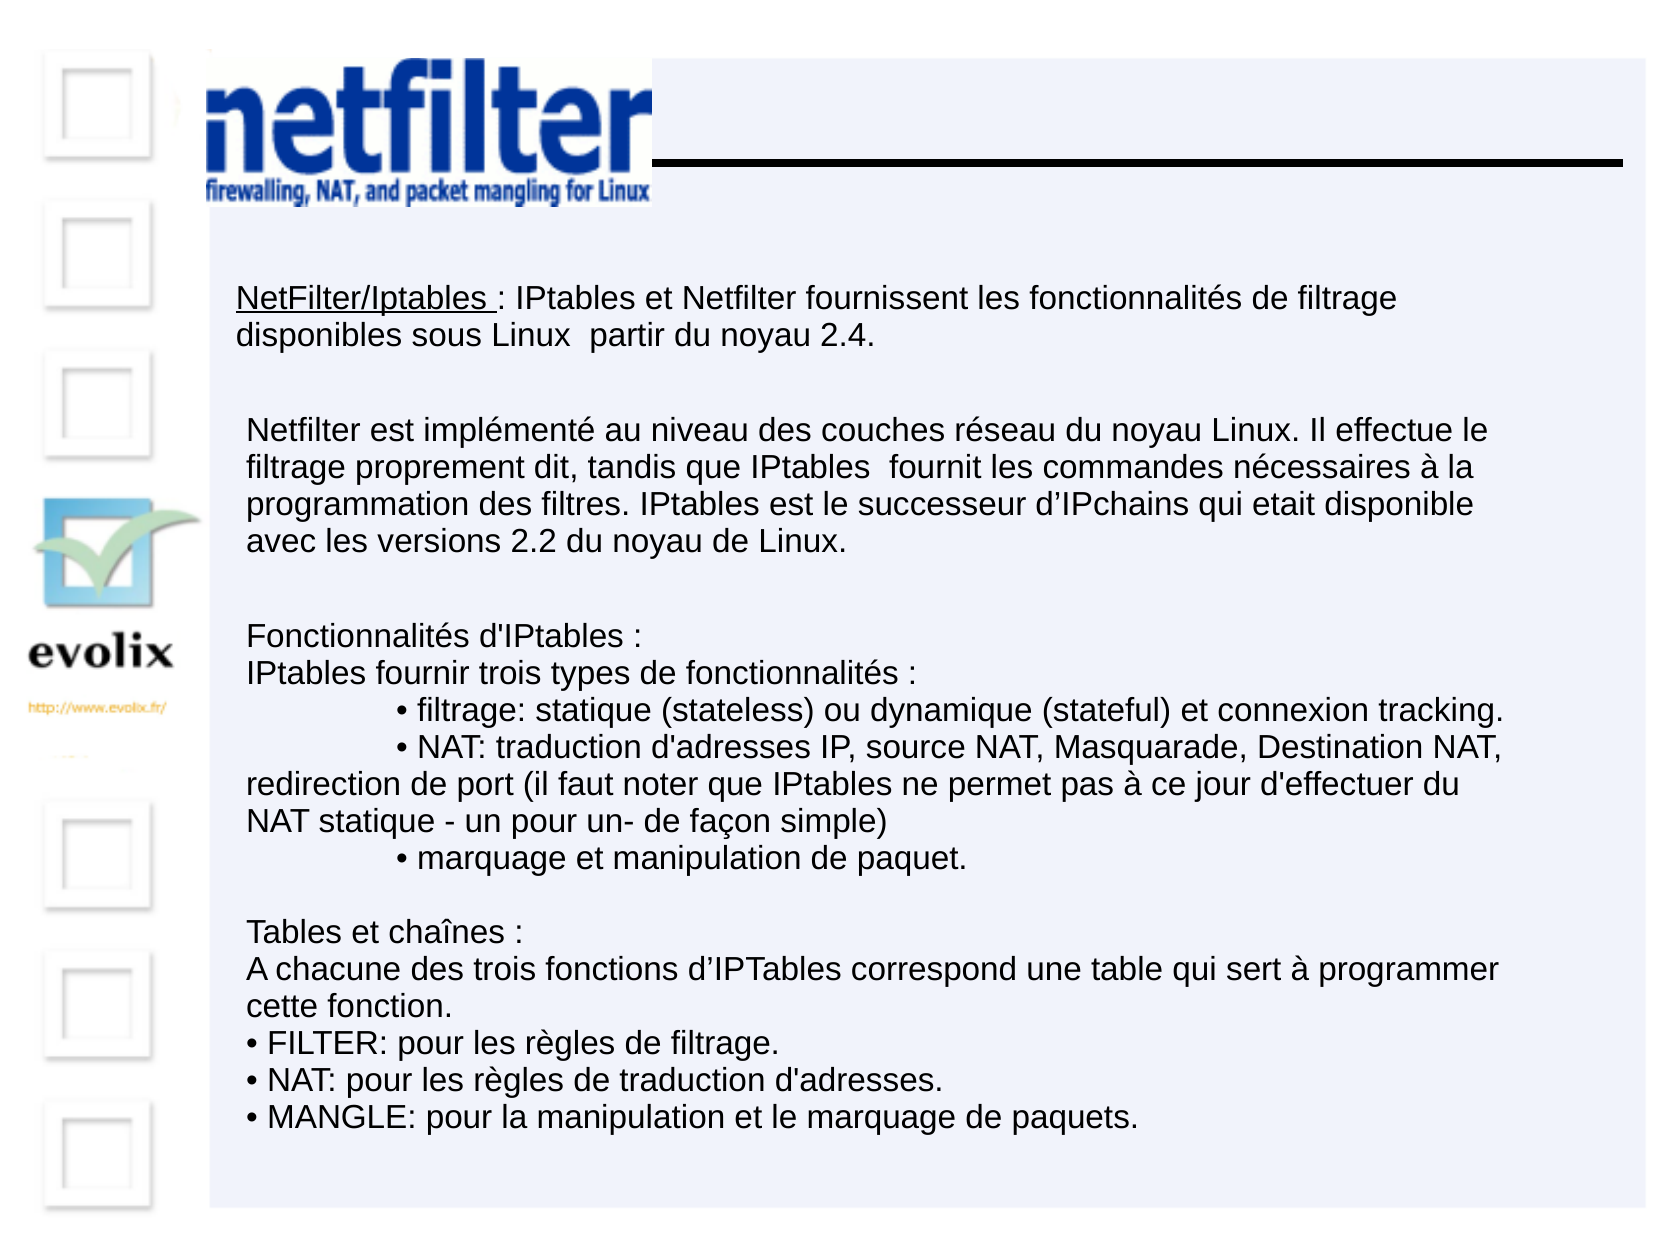

NetFilter/Iptables : IPtables et Netfilter fournissent les fonctionnalités de filtrage disponibles sous Linux partir du noyau 2.4.
Netfilter est implémenté au niveau des couches réseau du noyau Linux. Il effectue le filtrage proprement dit, tandis que IPtables fournit les commandes nécessaires à la programmation des filtres. IPtables est le successeur d’IPchains qui etait disponible avec les versions 2.2 du noyau de Linux.
Fonctionnalités d'IPtables :
IPtables fournir trois types de fonctionnalités :
	• filtrage: statique (stateless) ou dynamique (stateful) et connexion tracking.
	• NAT: traduction d'adresses IP, source NAT, Masquarade, Destination NAT, redirection de port (il faut noter que IPtables ne permet pas à ce jour d'effectuer du NAT statique - un pour un- de façon simple)
	• marquage et manipulation de paquet.
Tables et chaînes :
A chacune des trois fonctions d’IPTables correspond une table qui sert à programmer cette fonction.
• FILTER: pour les règles de filtrage.
• NAT: pour les règles de traduction d'adresses.
• MANGLE: pour la manipulation et le marquage de paquets.